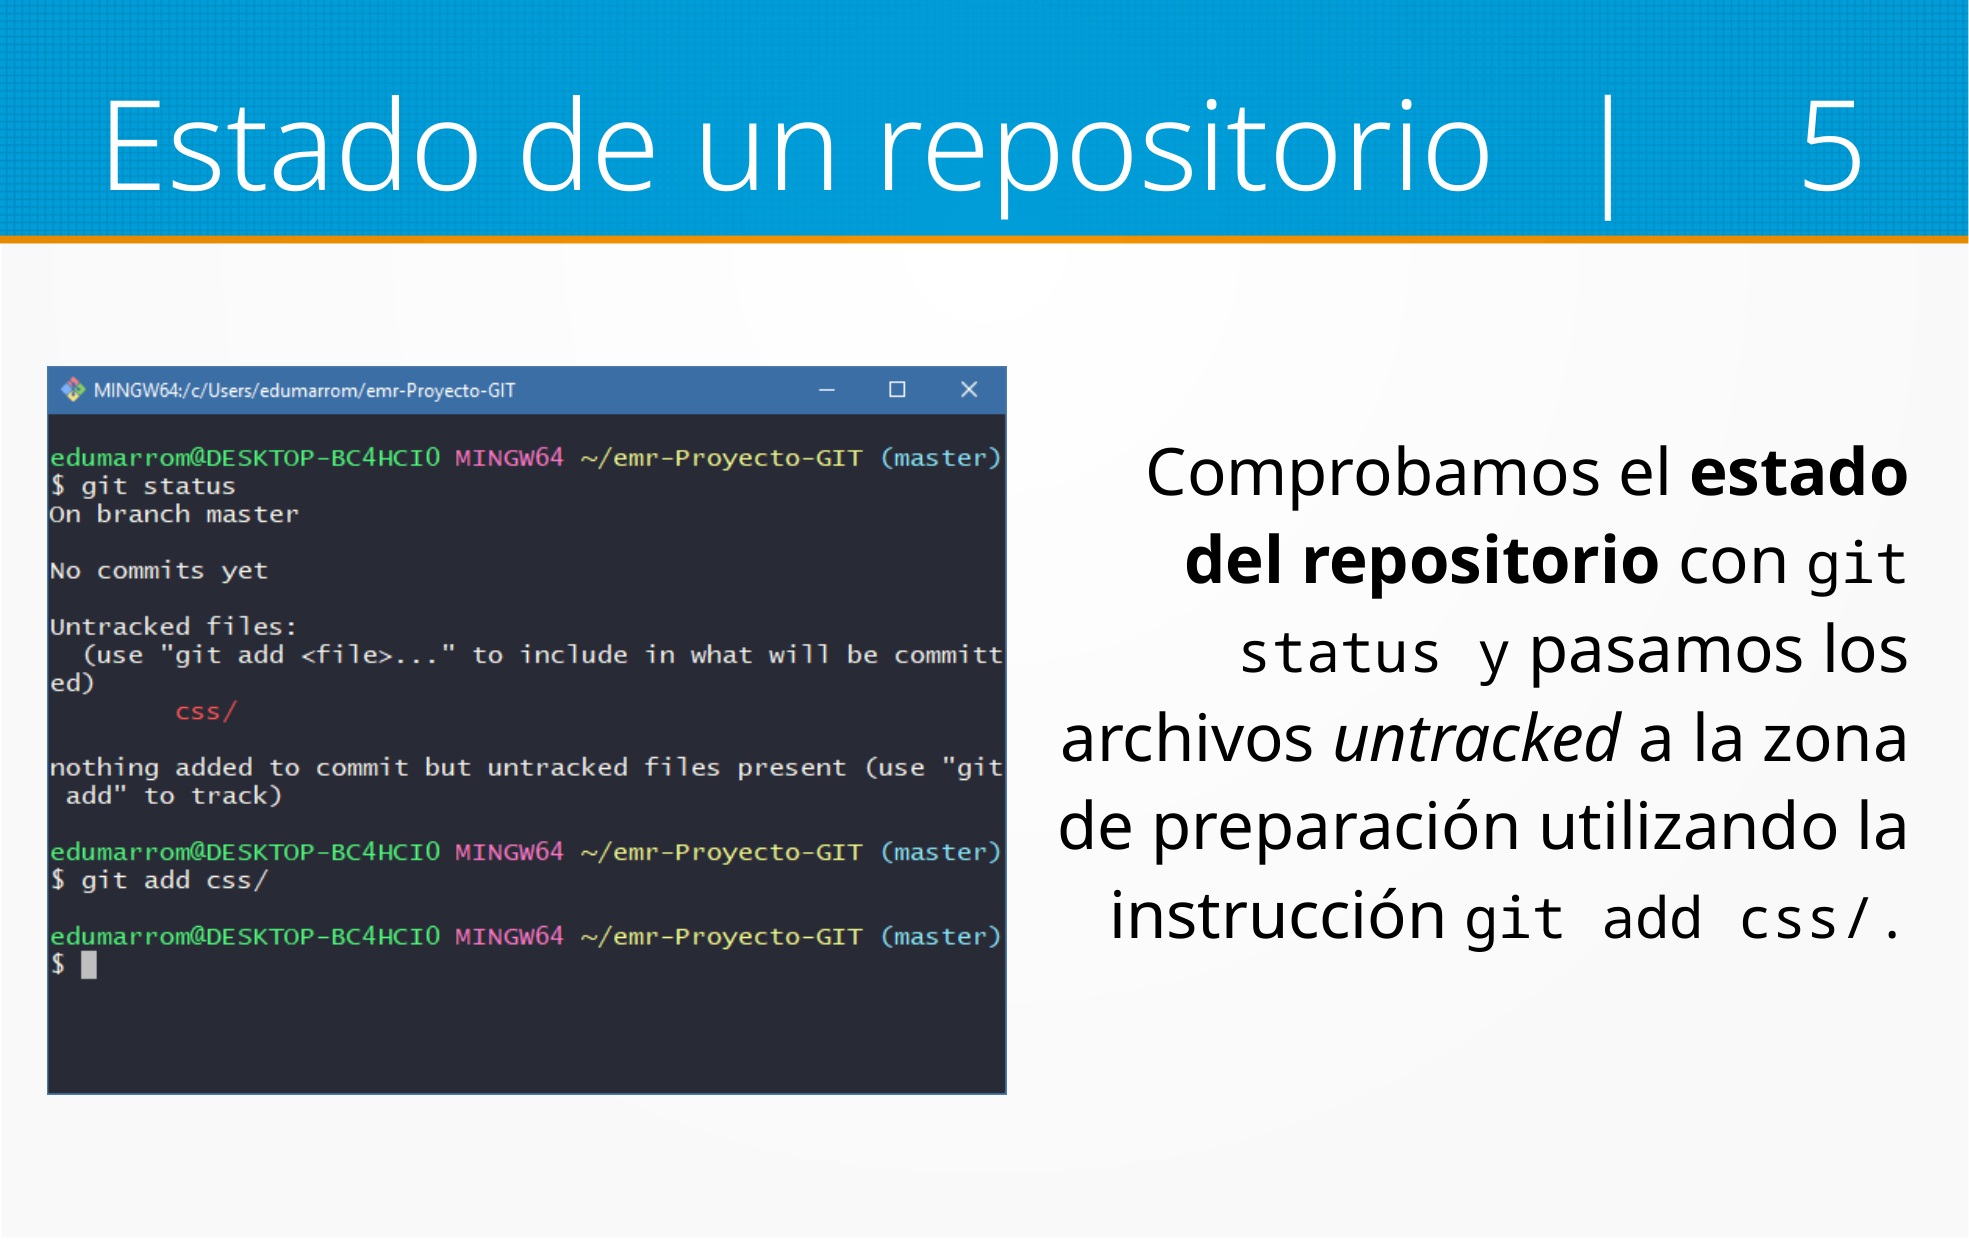

# Estado de un repositorio		|			5
Comprobamos el estado del repositorio con git status y pasamos los archivos untracked a la zona de preparación utilizando la instrucción git add css/.